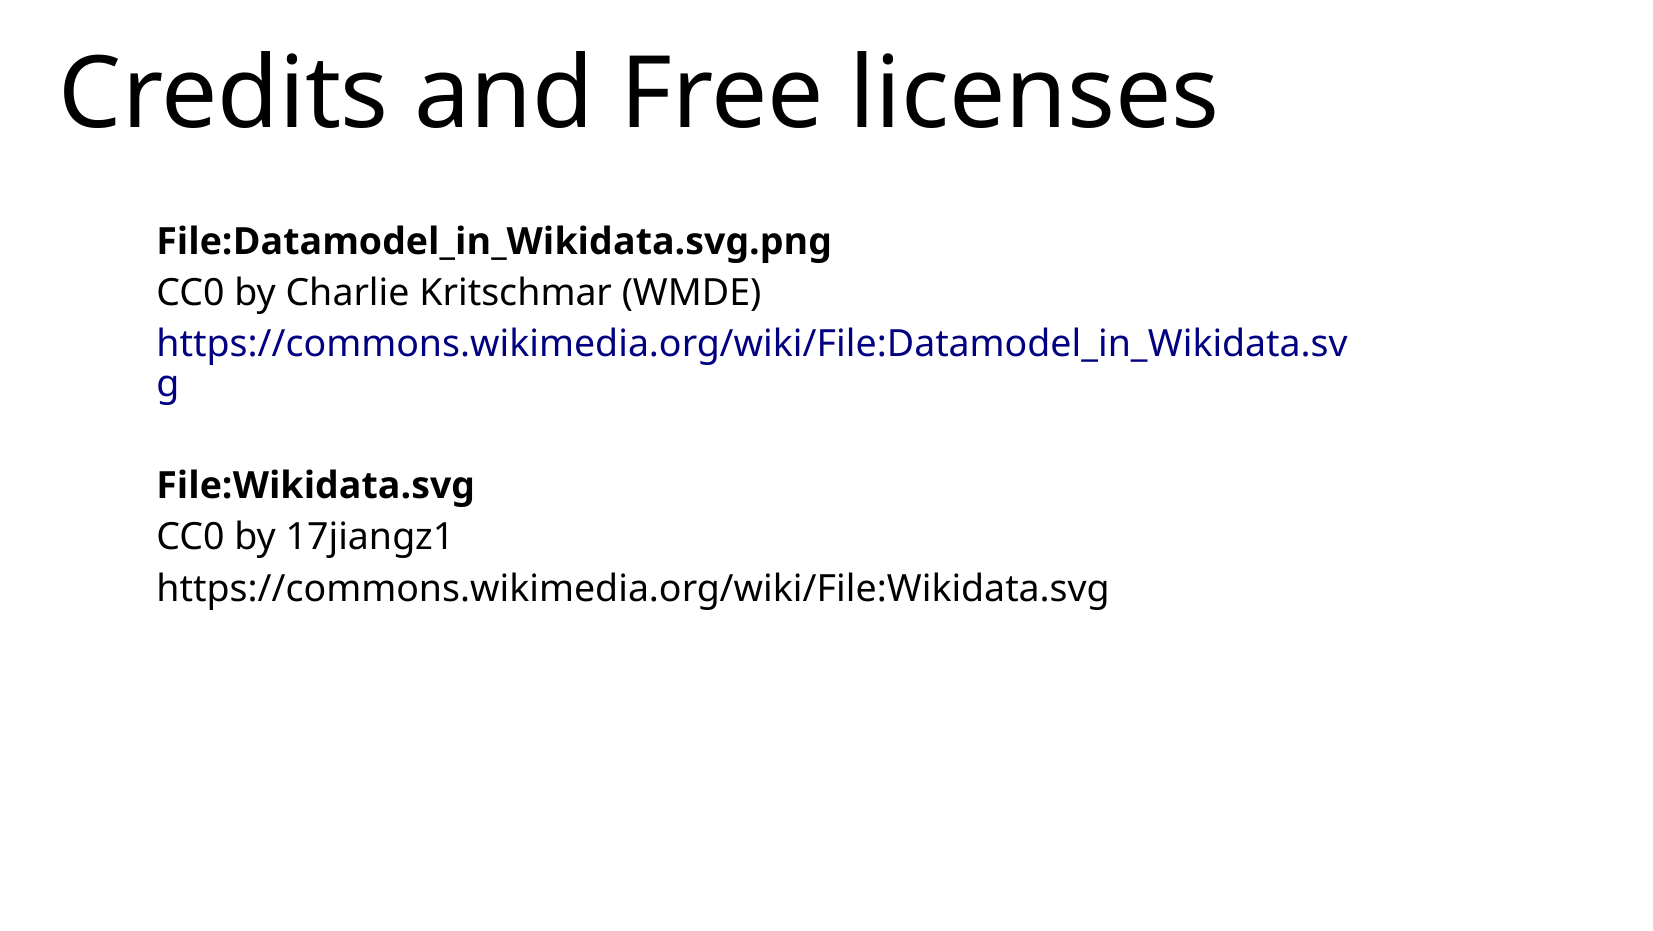

# Credits and Free licenses
File:Datamodel_in_Wikidata.svg.png
CC0 by Charlie Kritschmar (WMDE)
https://commons.wikimedia.org/wiki/File:Datamodel_in_Wikidata.svg
File:Wikidata.svg
CC0 by 17jiangz1
https://commons.wikimedia.org/wiki/File:Wikidata.svg